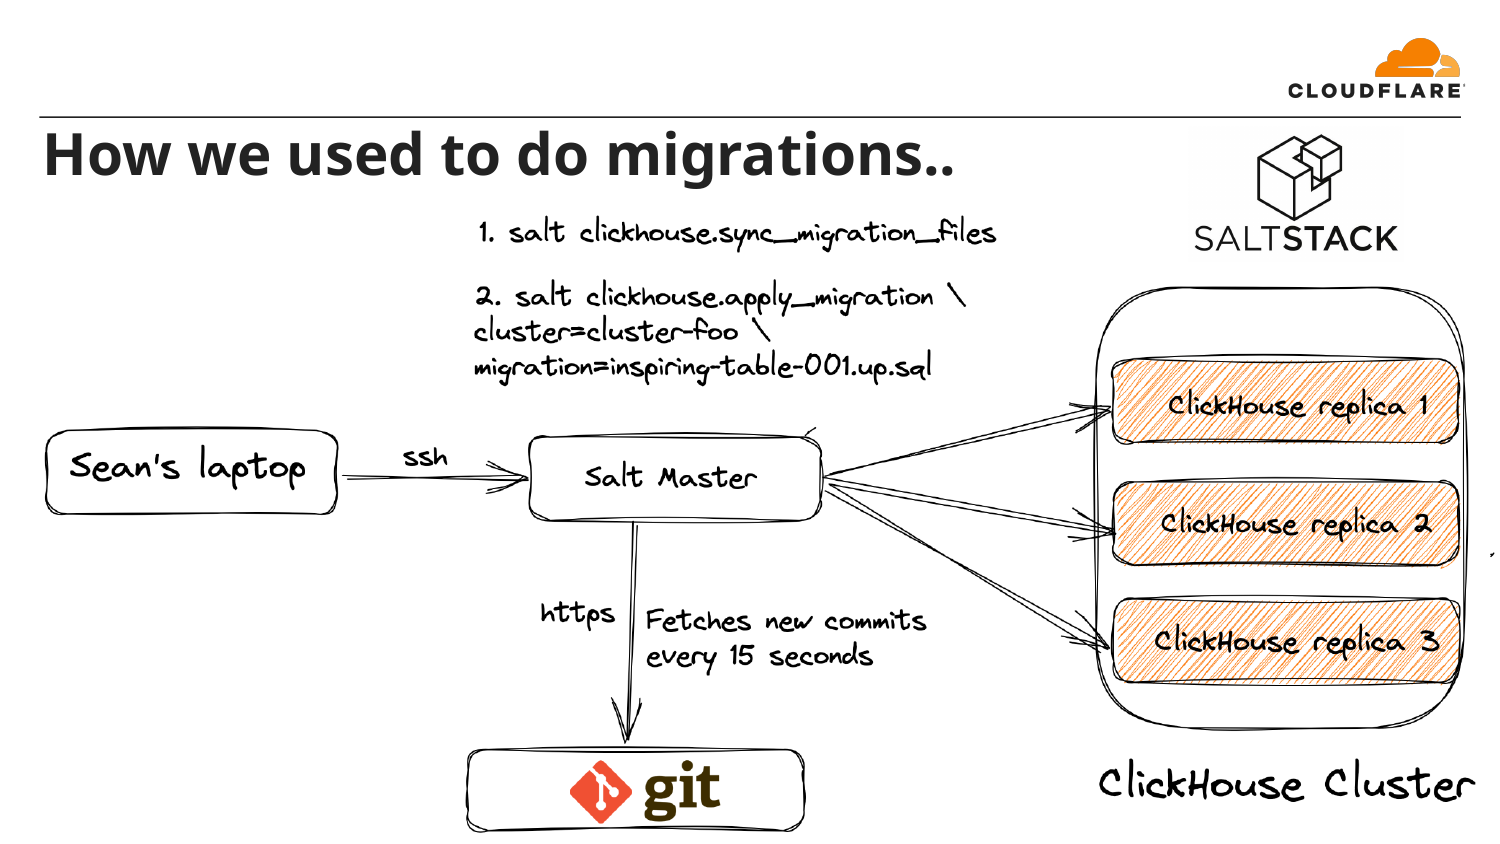

# How we used to do migrations..